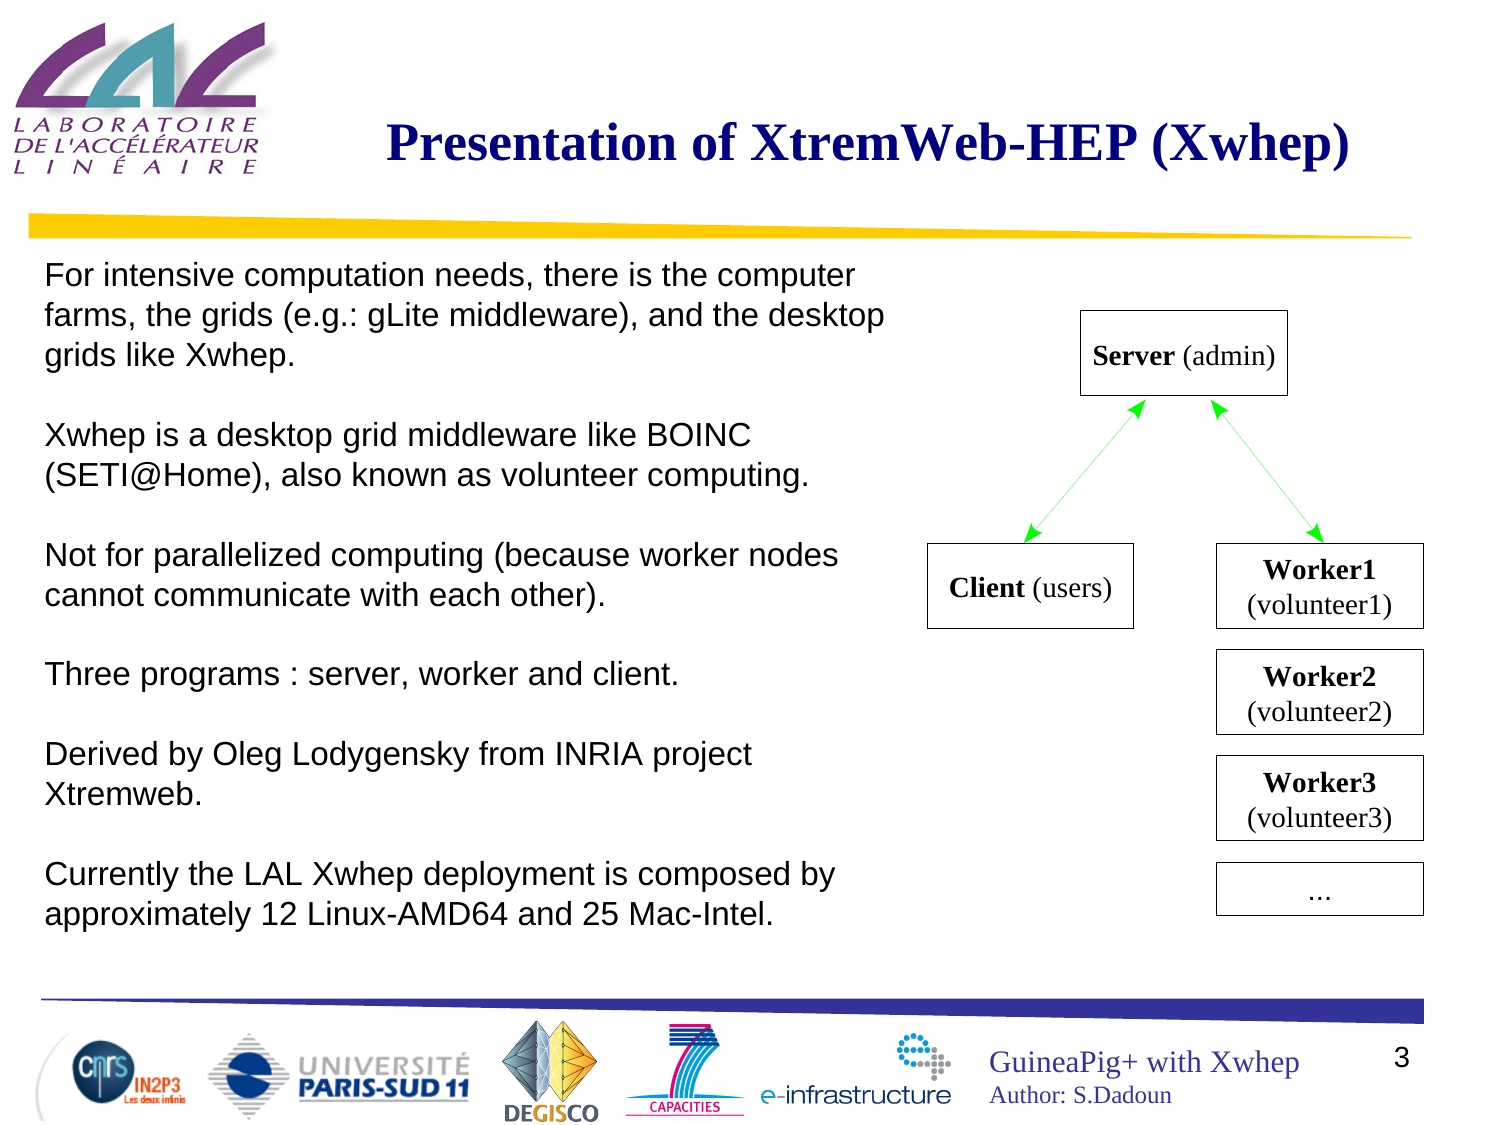

# Presentation of XtremWeb-HEP (Xwhep)
For intensive computation needs, there is the computer farms, the grids (e.g.: gLite middleware), and the desktop grids like Xwhep.
Xwhep is a desktop grid middleware like BOINC (SETI@Home), also known as volunteer computing.
Not for parallelized computing (because worker nodes cannot communicate with each other).
Three programs : server, worker and client.
Derived by Oleg Lodygensky from INRIA project Xtremweb.
Currently the LAL Xwhep deployment is composed by approximately 12 Linux-AMD64 and 25 Mac-Intel.
Server (admin)
Client (users)
Worker1
(volunteer1)
Worker2
(volunteer2)
Worker3
(volunteer3)
...